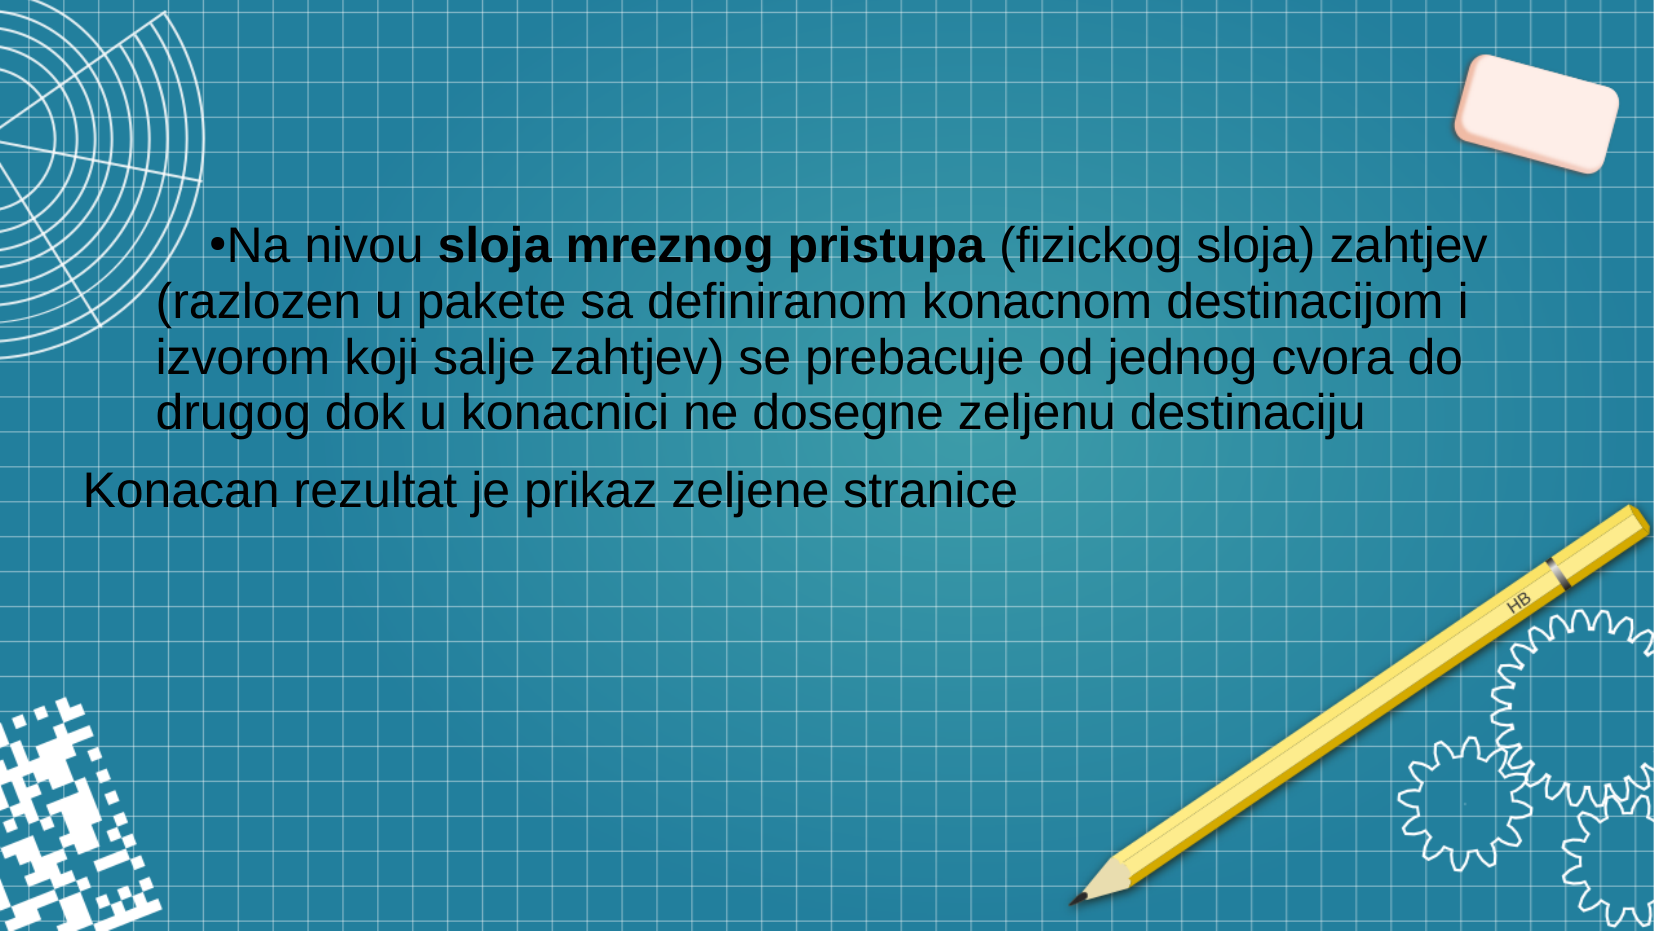

#
Na nivou sloja mreznog pristupa (fizickog sloja) zahtjev (razlozen u pakete sa definiranom konacnom destinacijom i izvorom koji salje zahtjev) se prebacuje od jednog cvora do drugog dok u konacnici ne dosegne zeljenu destinaciju
Konacan rezultat je prikaz zeljene stranice